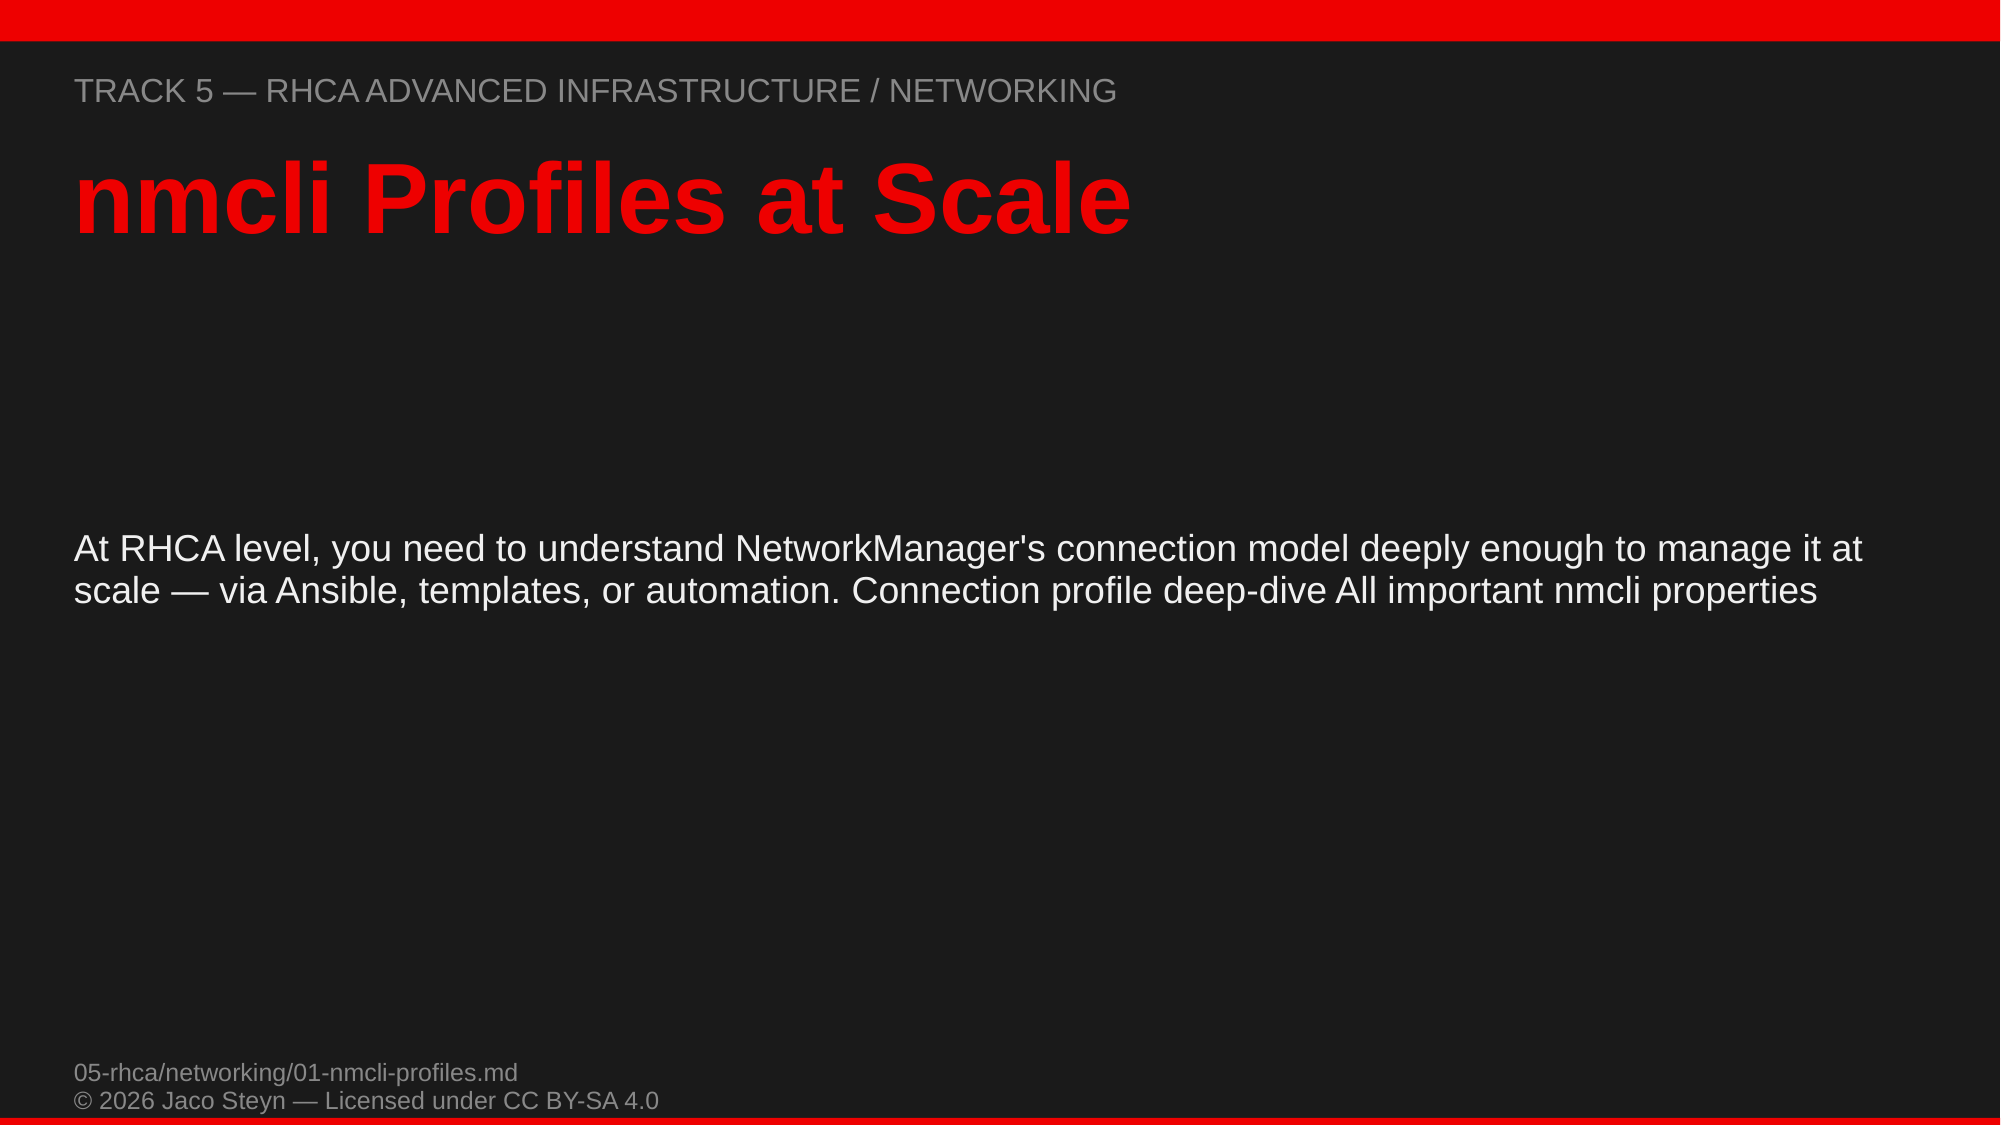

TRACK 5 — RHCA ADVANCED INFRASTRUCTURE / NETWORKING
nmcli Profiles at Scale
At RHCA level, you need to understand NetworkManager's connection model deeply enough to manage it at scale — via Ansible, templates, or automation. Connection profile deep-dive All important nmcli properties
05-rhca/networking/01-nmcli-profiles.md
© 2026 Jaco Steyn — Licensed under CC BY-SA 4.0